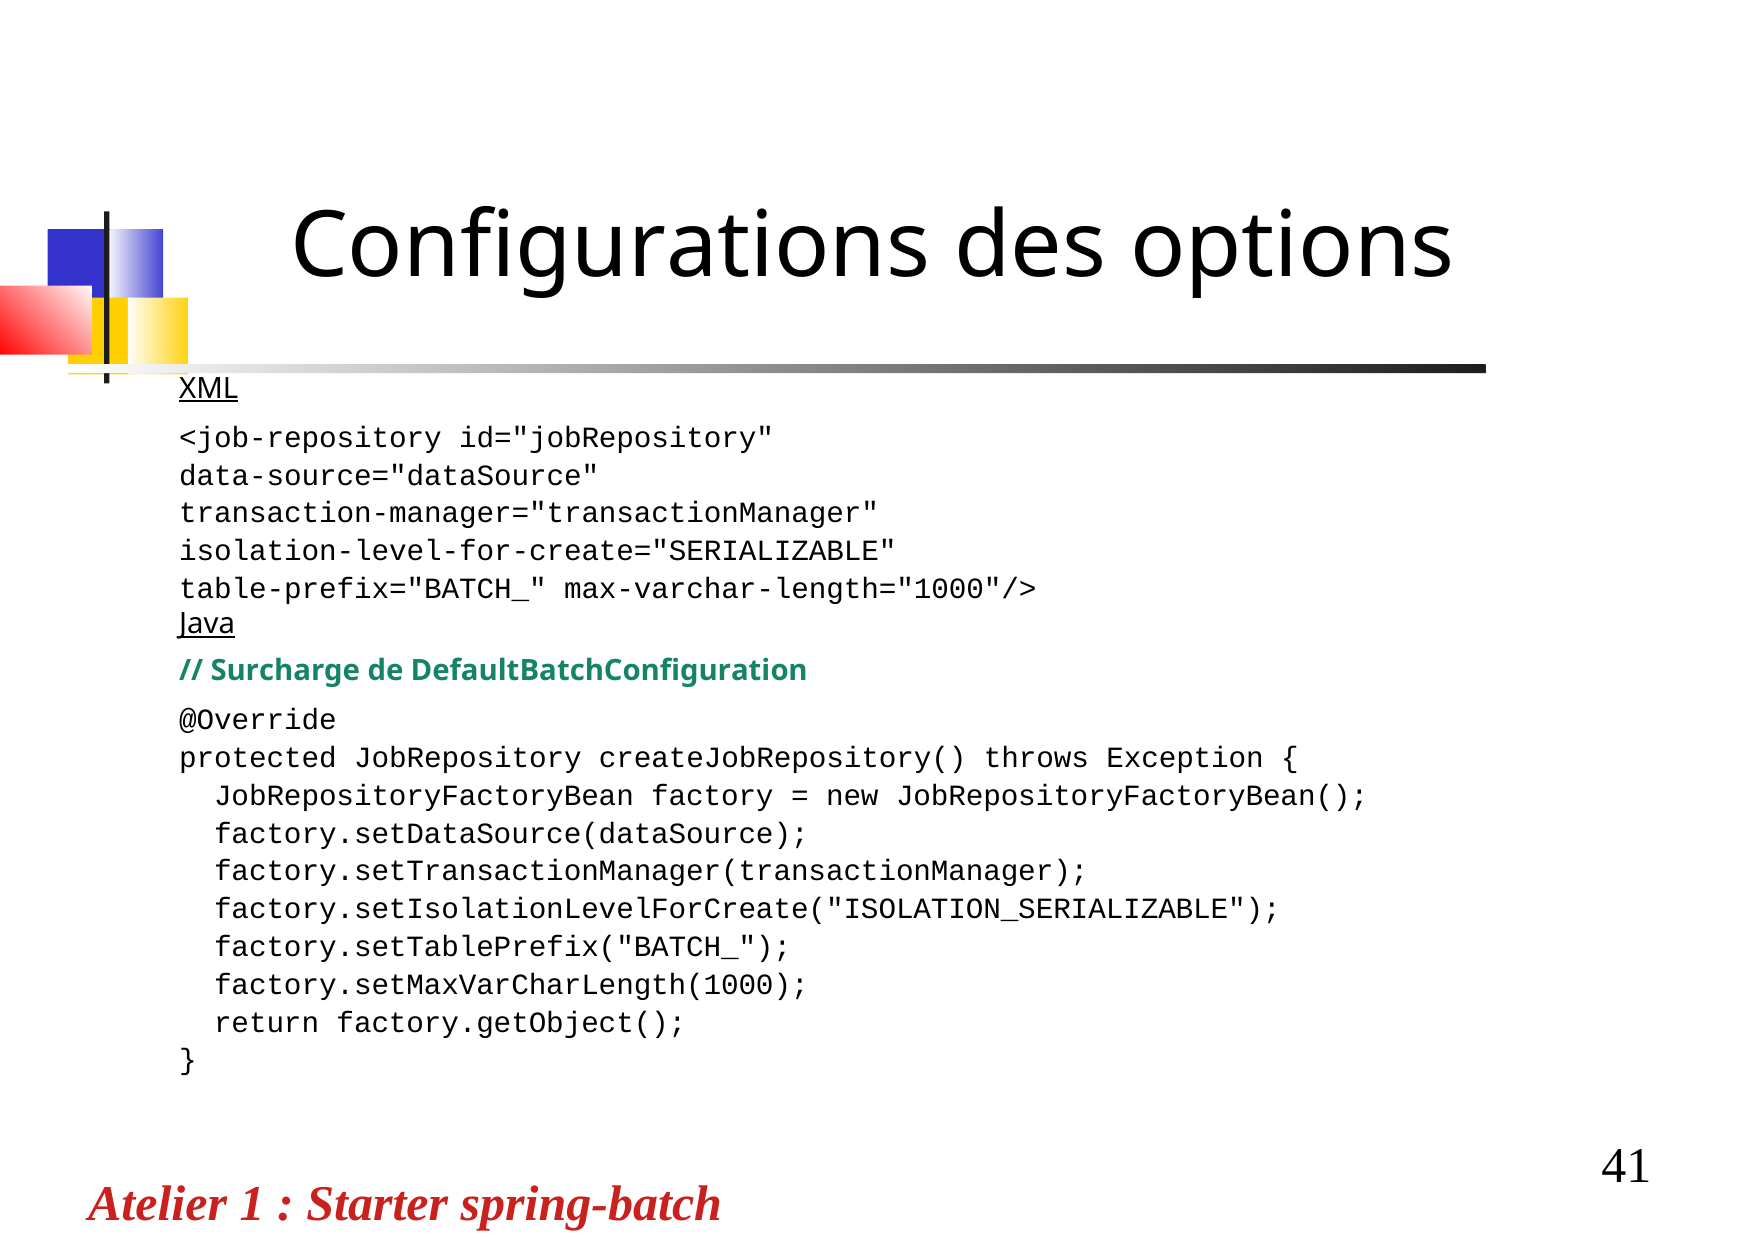

# Configurations des options
XML
<job-repository id="jobRepository"
data-source="dataSource"
transaction-manager="transactionManager"
isolation-level-for-create="SERIALIZABLE"
table-prefix="BATCH_" max-varchar-length="1000"/>
Java
// Surcharge de DefaultBatchConfiguration
@Override
protected JobRepository createJobRepository() throws Exception {
 JobRepositoryFactoryBean factory = new JobRepositoryFactoryBean();
 factory.setDataSource(dataSource);
 factory.setTransactionManager(transactionManager);
 factory.setIsolationLevelForCreate("ISOLATION_SERIALIZABLE");
 factory.setTablePrefix("BATCH_");
 factory.setMaxVarCharLength(1000);
 return factory.getObject();
}
Atelier 1 : Starter spring-batch